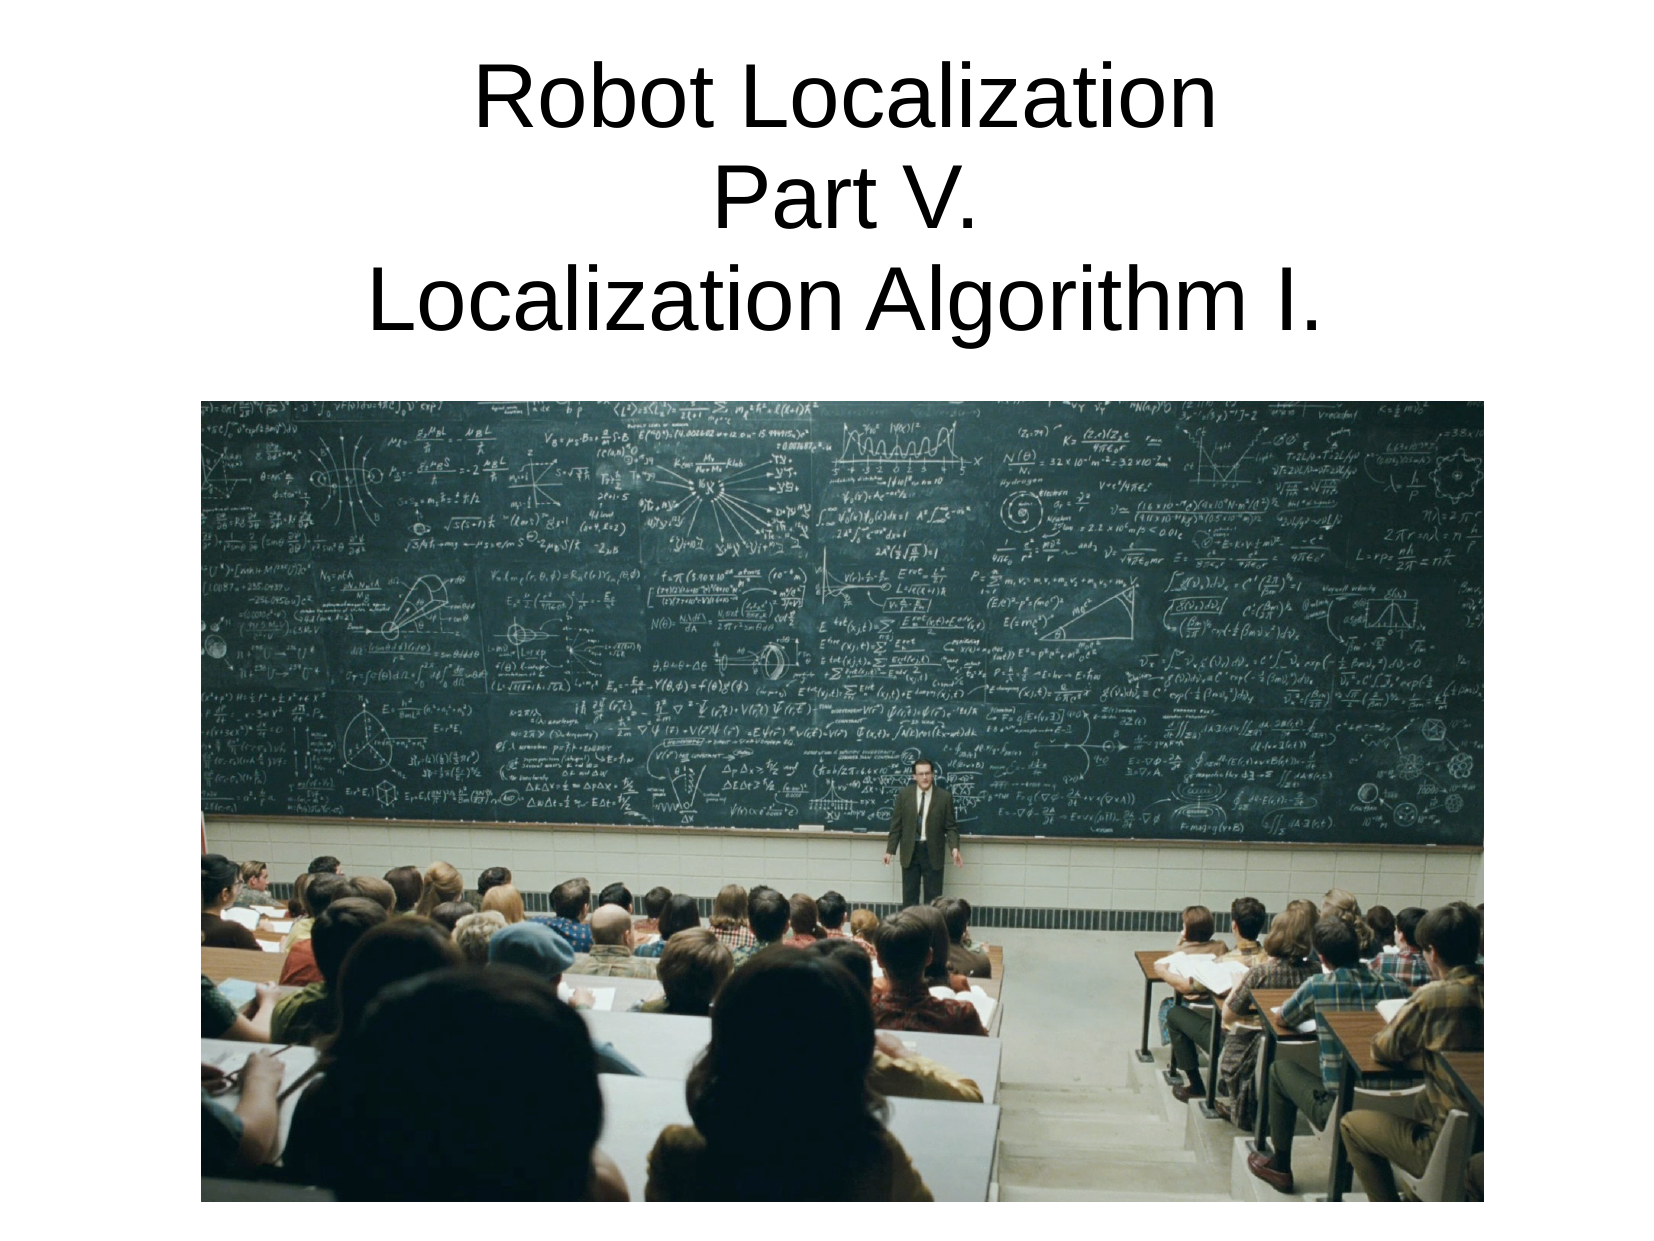

# Robot Localization Part V. Localization Algorithm I.